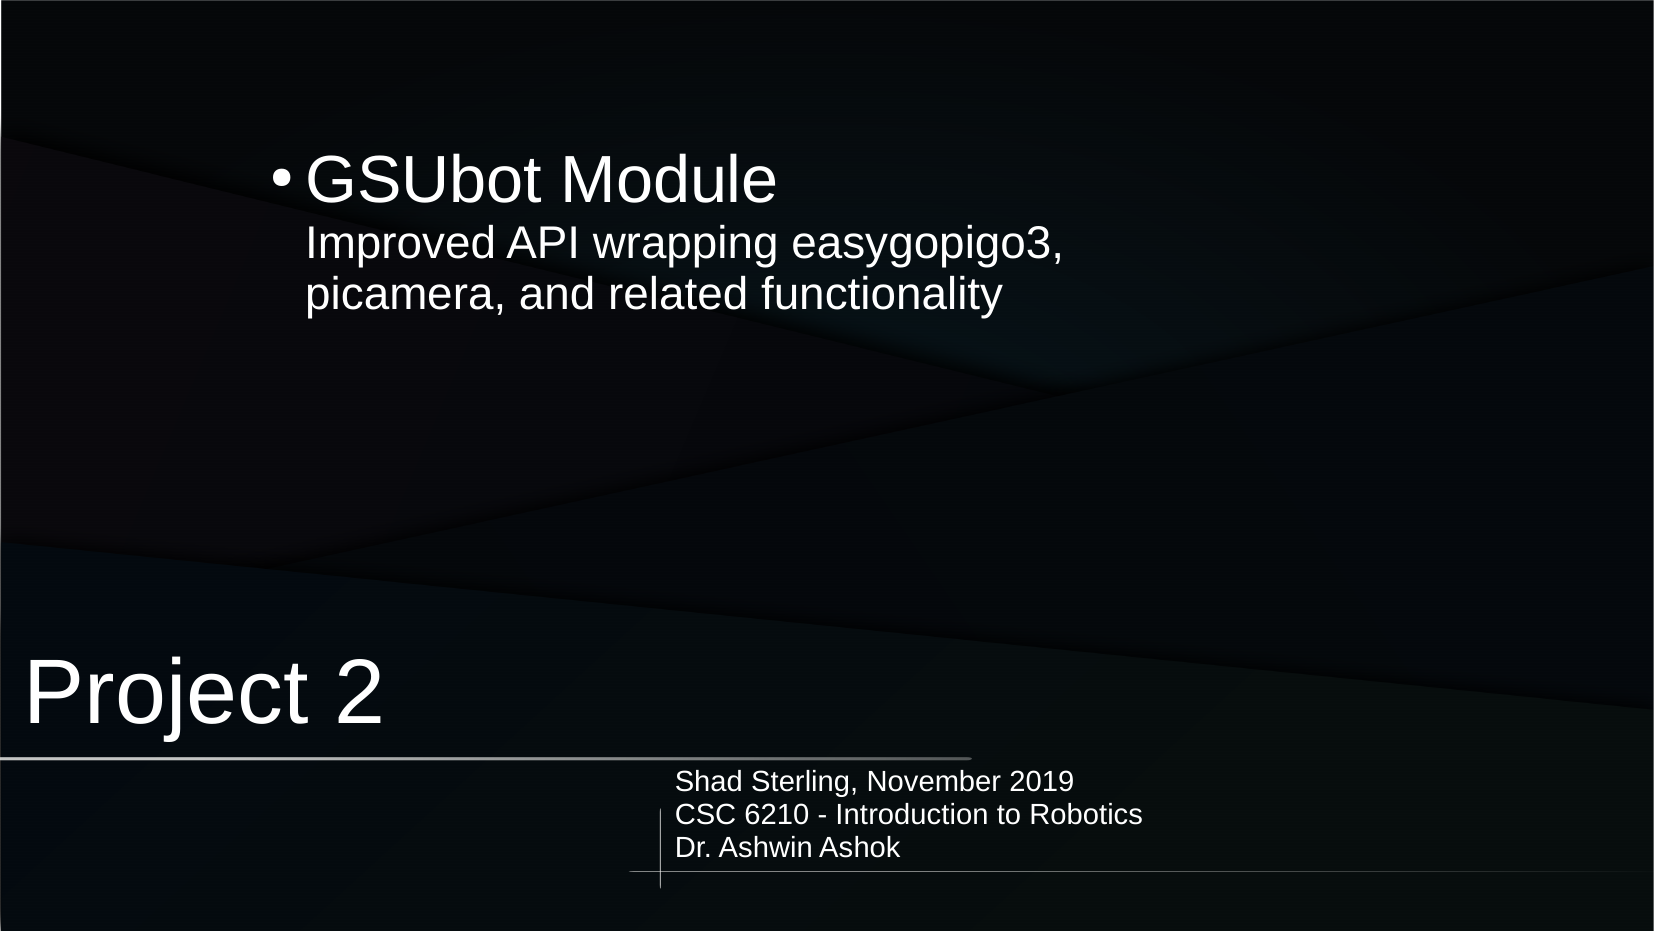

GSUbot Module
Improved API wrapping easygopigo3, picamera, and related functionality
# Project 2
Shad Sterling, November 2019
CSC 6210 - Introduction to Robotics
Dr. Ashwin Ashok